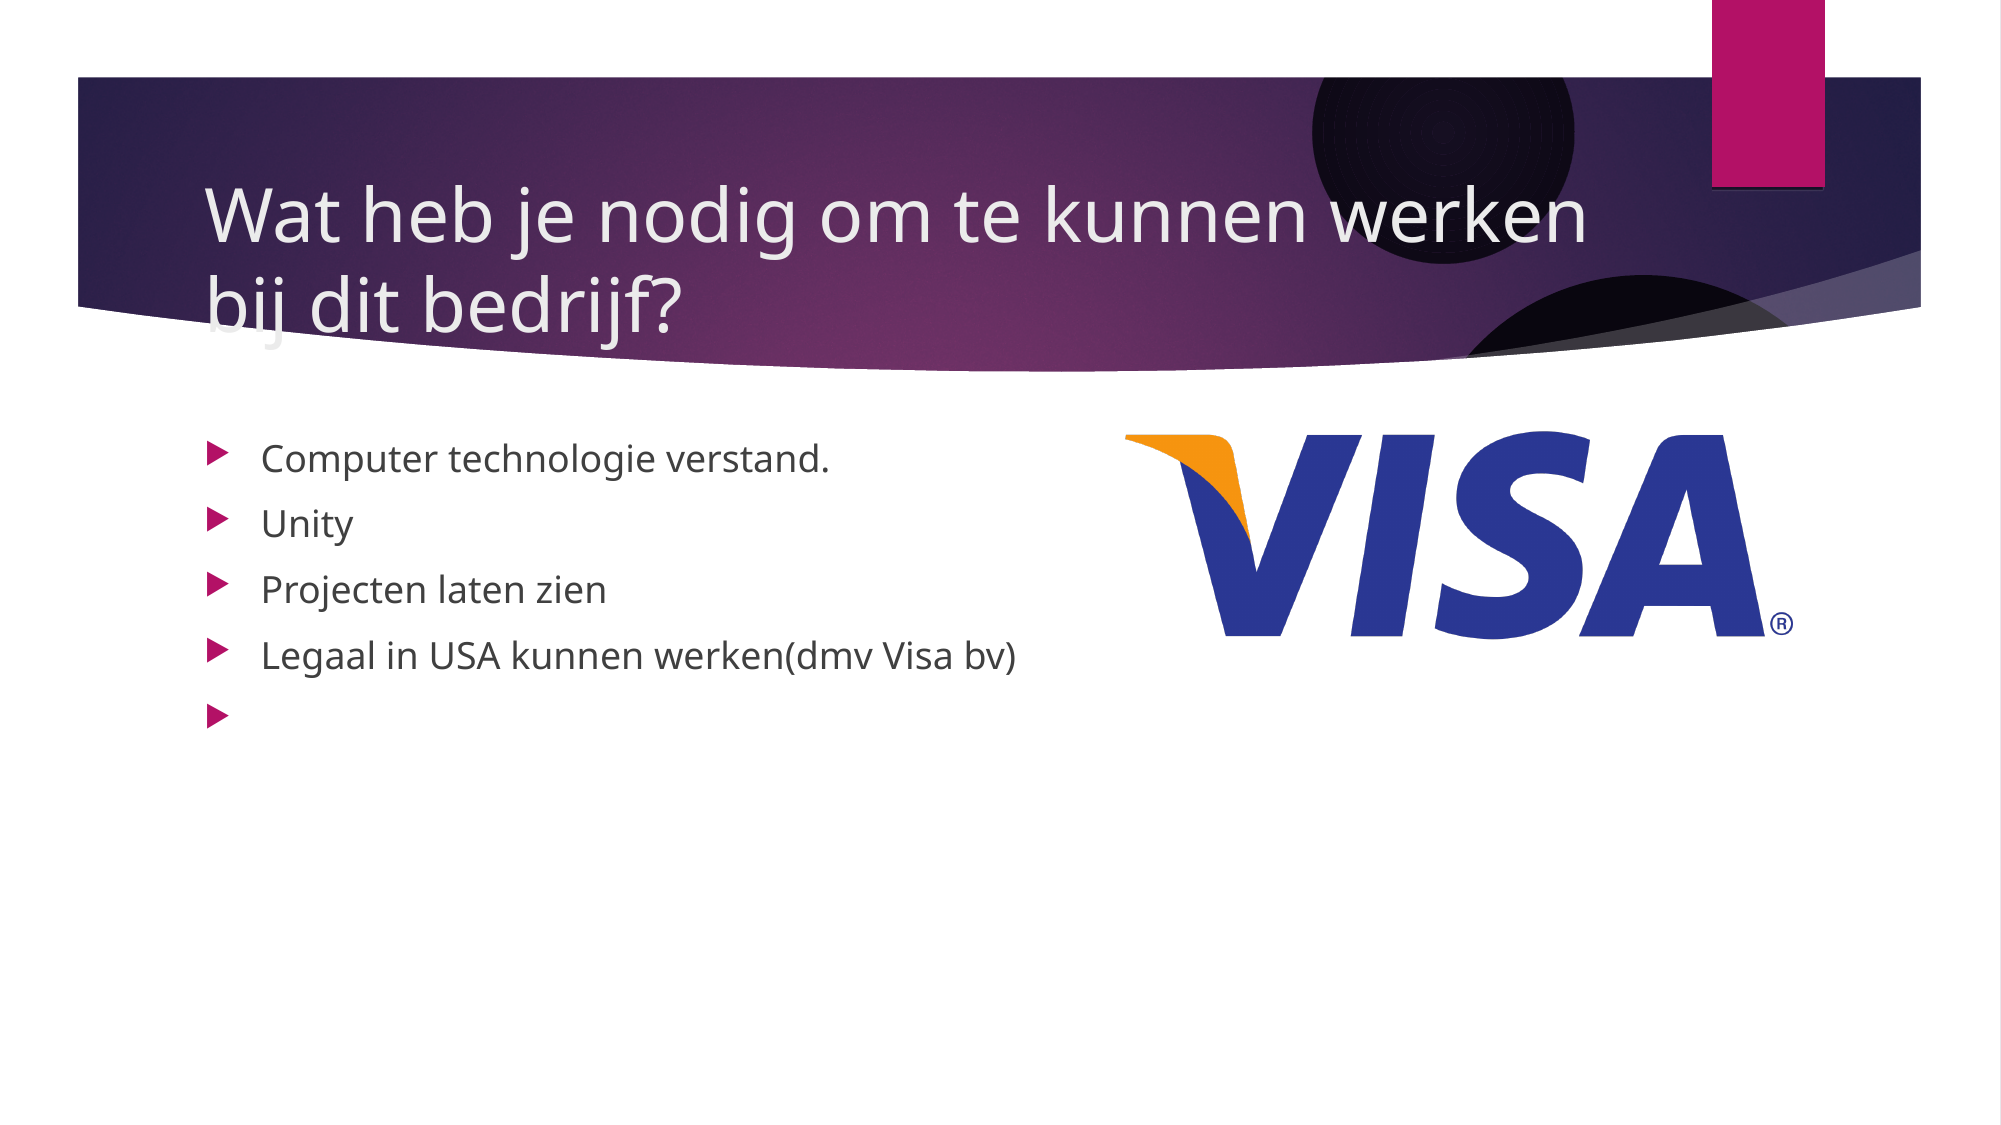

# Wat heb je nodig om te kunnen werken bij dit bedrijf?
Computer technologie verstand.
Unity
Projecten laten zien
Legaal in USA kunnen werken(dmv Visa bv)